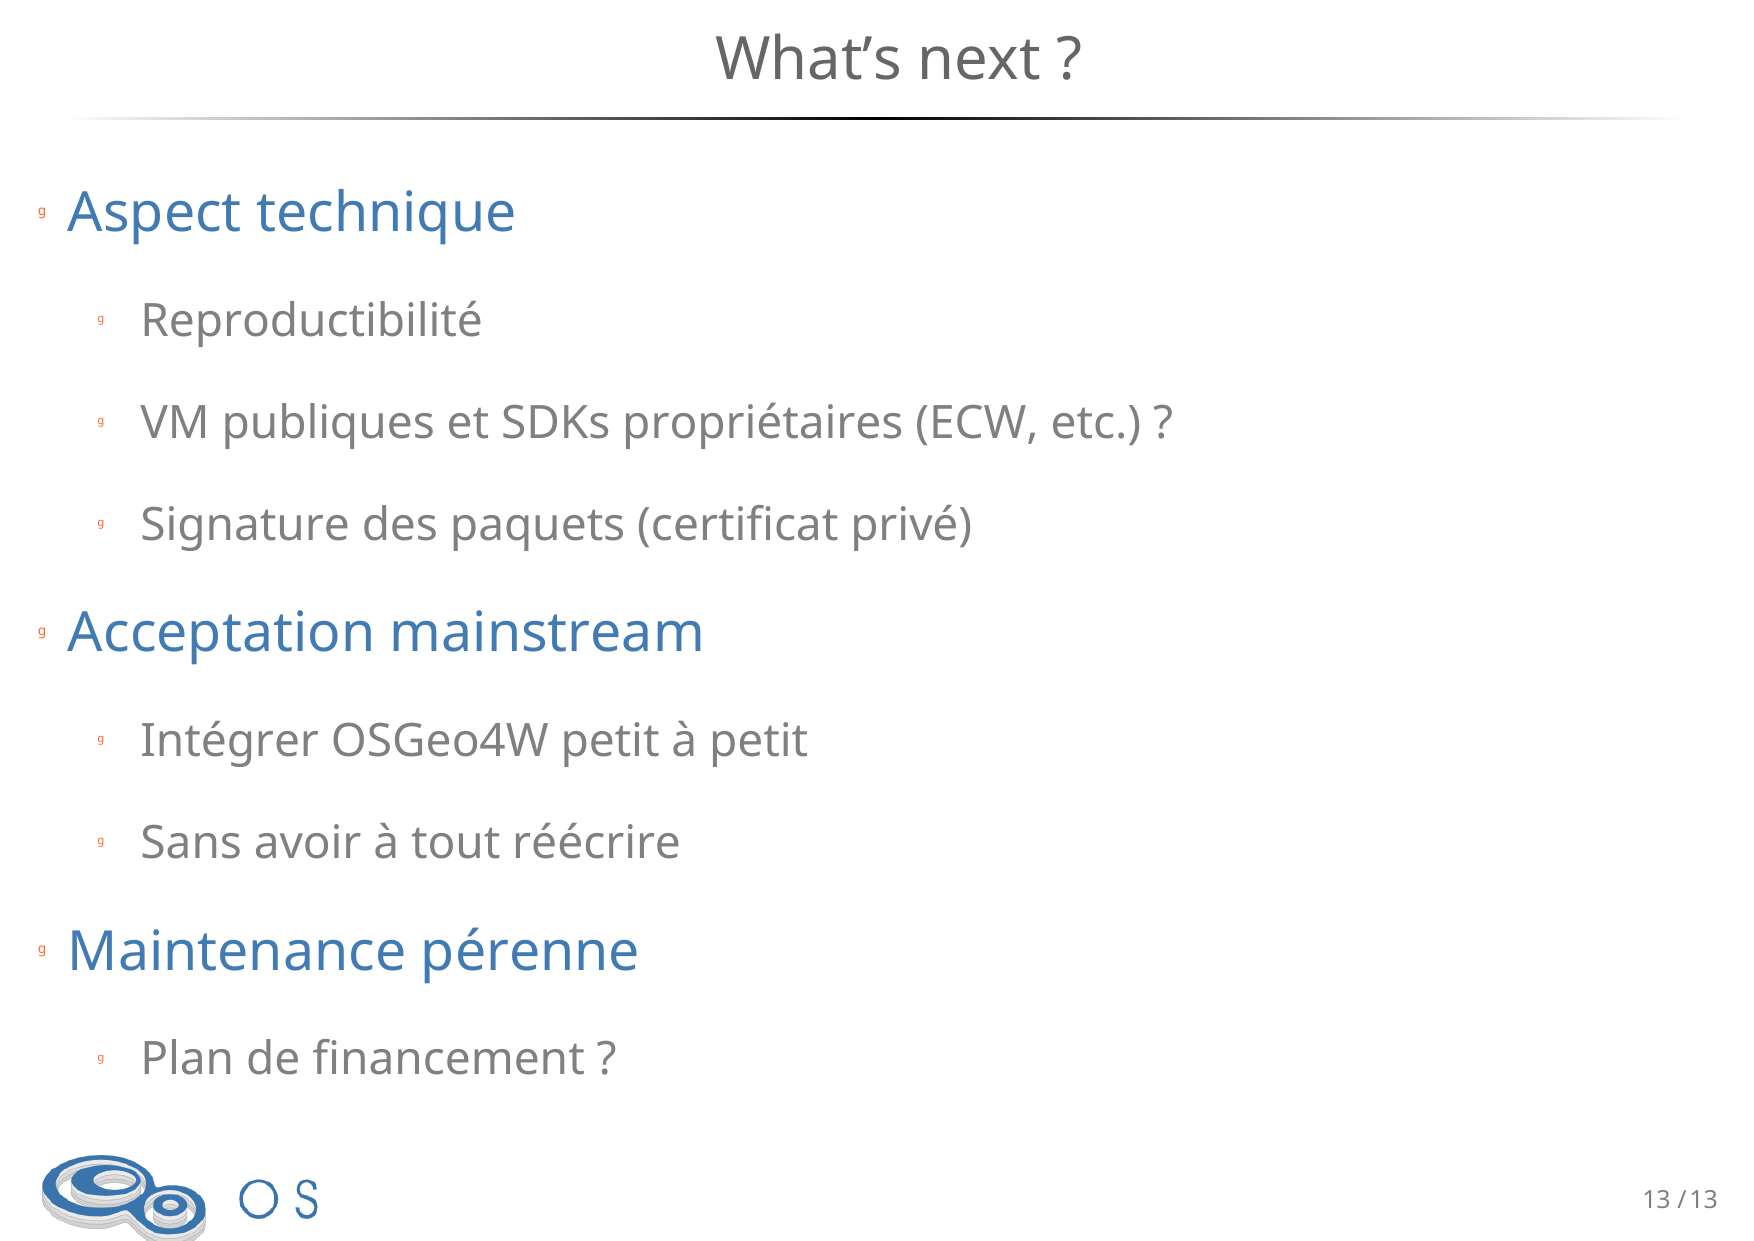

# What’s next ?
Aspect technique
Reproductibilité
VM publiques et SDKs propriétaires (ECW, etc.) ?
Signature des paquets (certificat privé)
Acceptation mainstream
Intégrer OSGeo4W petit à petit
Sans avoir à tout réécrire
Maintenance pérenne
Plan de financement ?